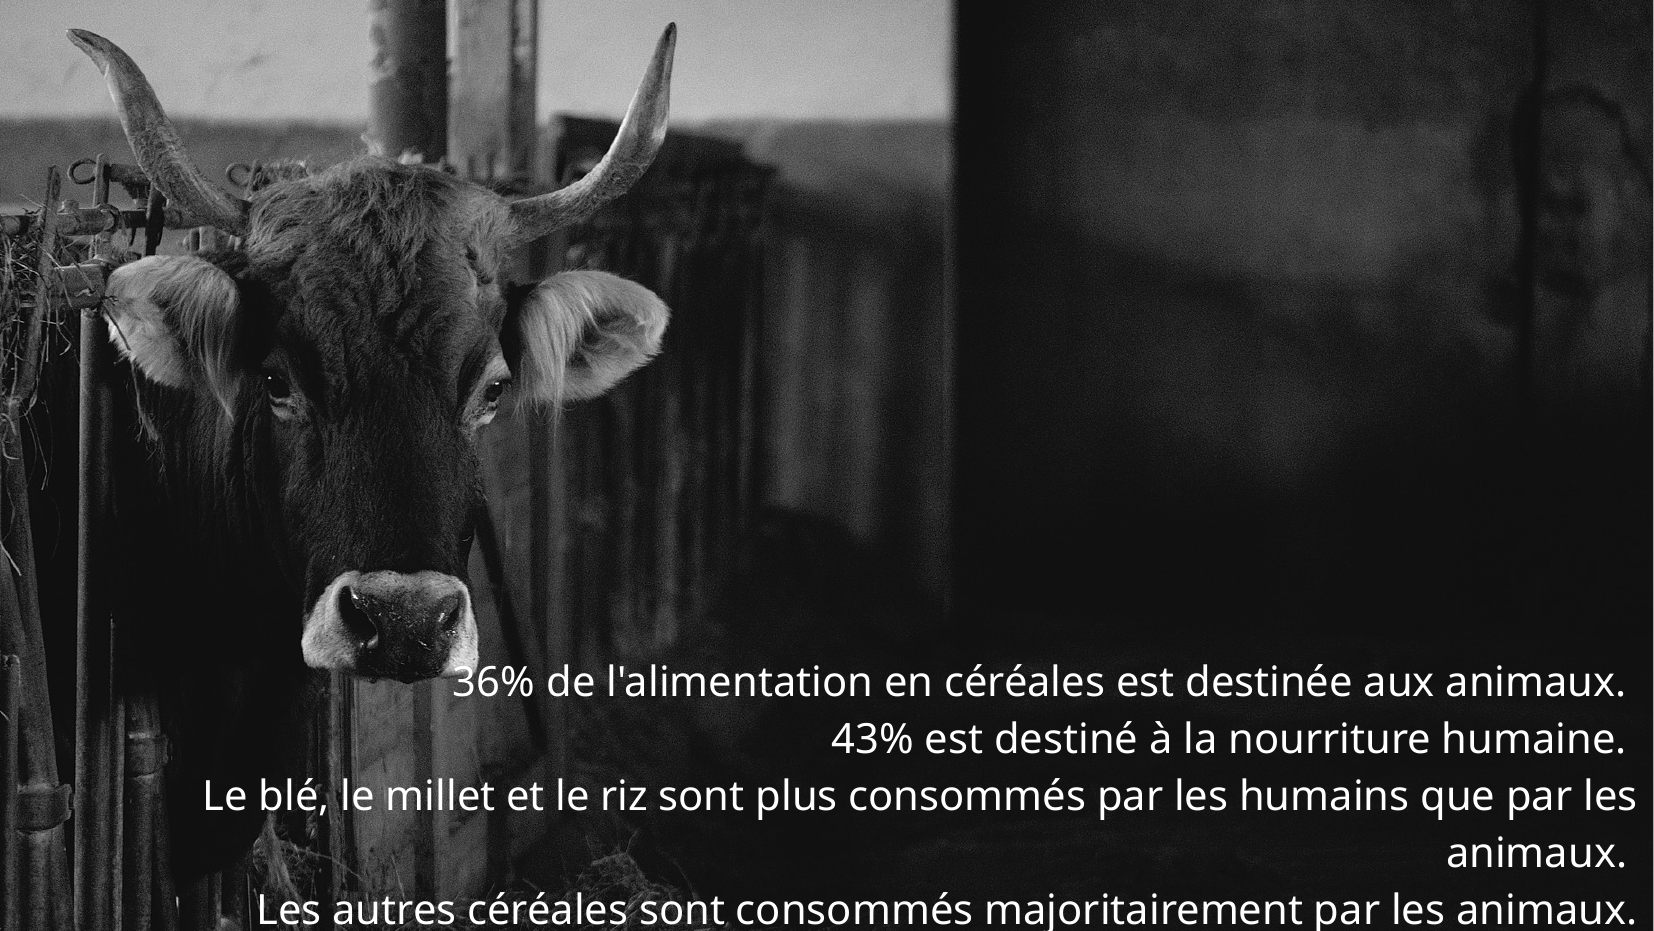

# 36% de l'alimentation en céréales est destinée aux animaux. 43% est destiné à la nourriture humaine. Le blé, le millet et le riz sont plus consommés par les humains que par les animaux. Les autres céréales sont consommés majoritairement par les animaux.